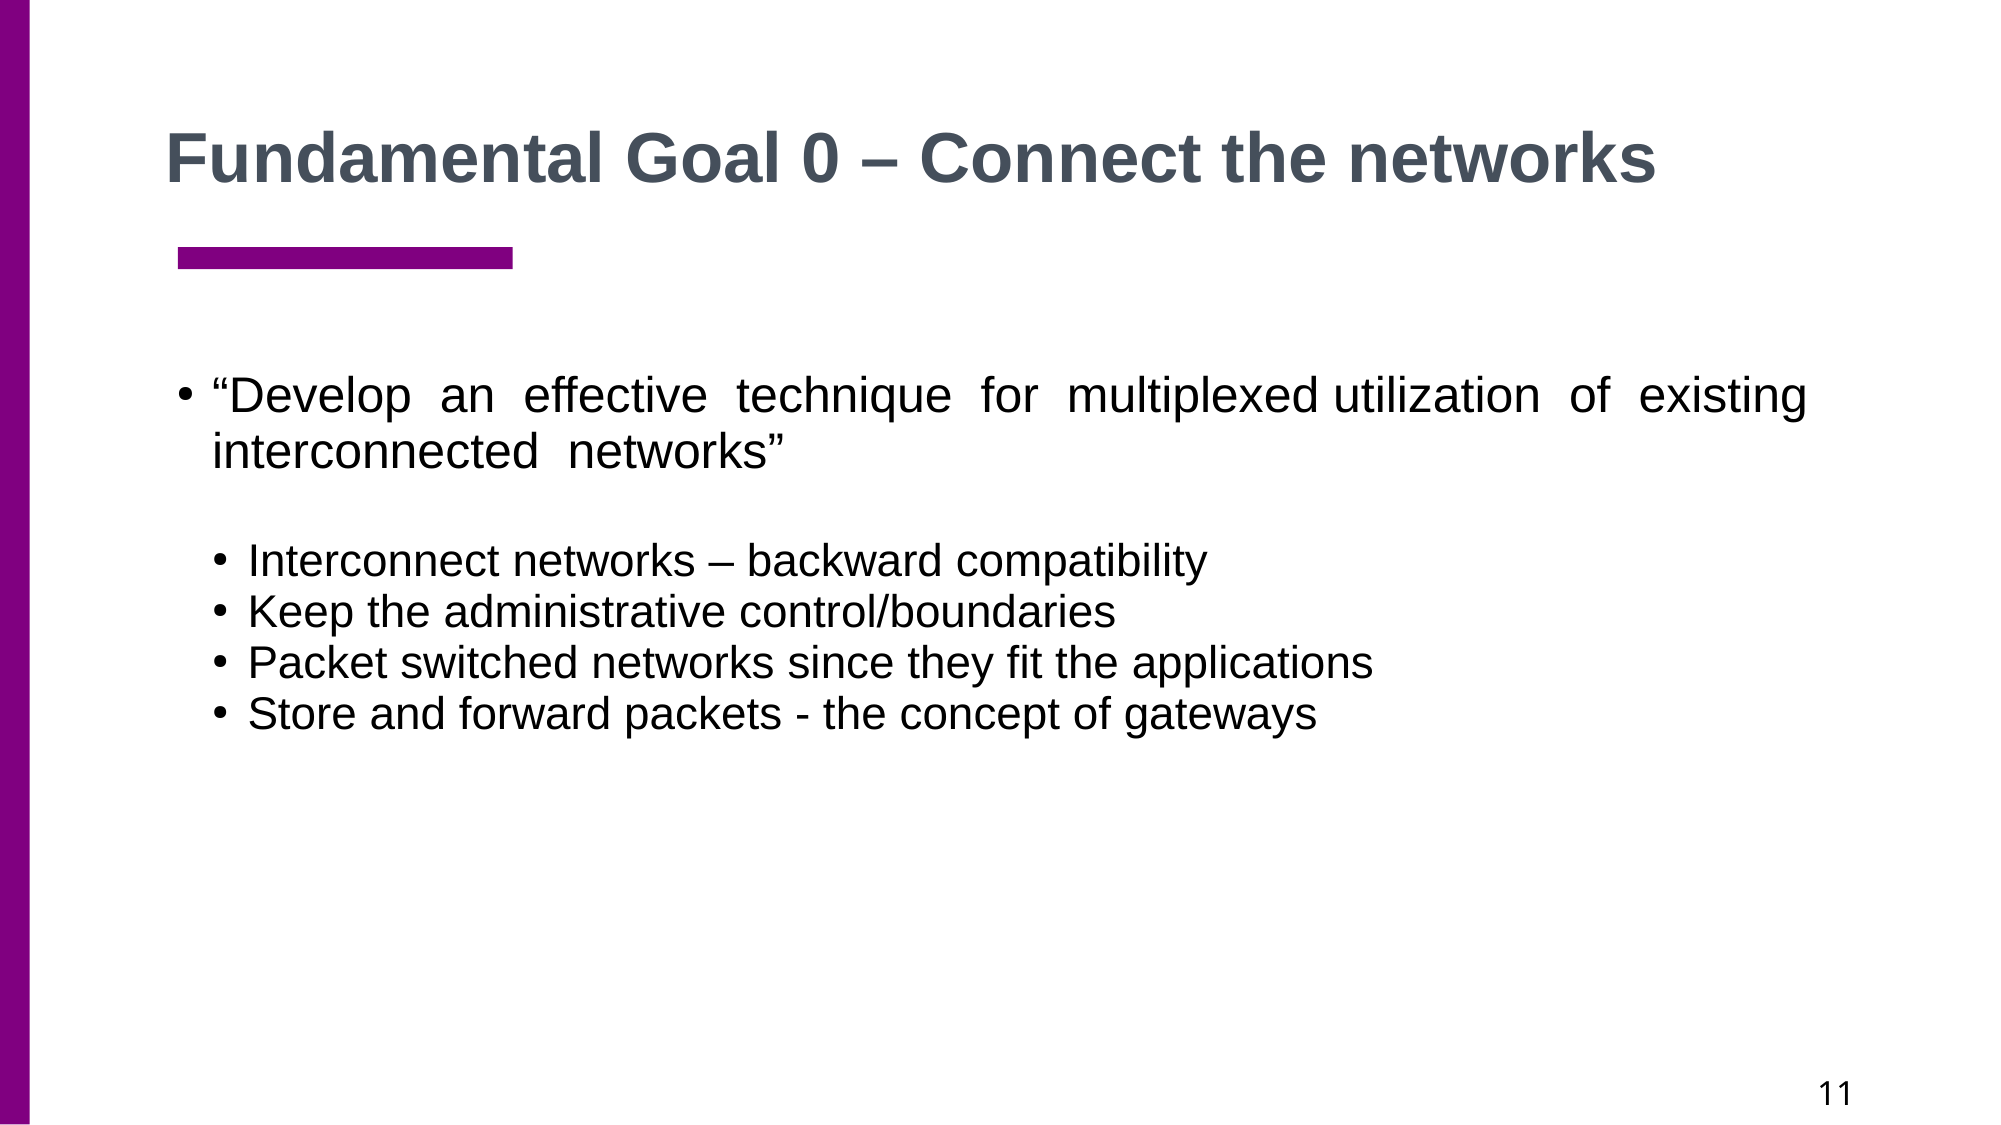

Fundamental Goal 0 – Connect the networks
“Develop an effective technique for multiplexed utilization of existing
interconnected networks”
Interconnect networks – backward compatibility
Keep the administrative control/boundaries
Packet switched networks since they fit the applications
Store and forward packets - the concept of gateways